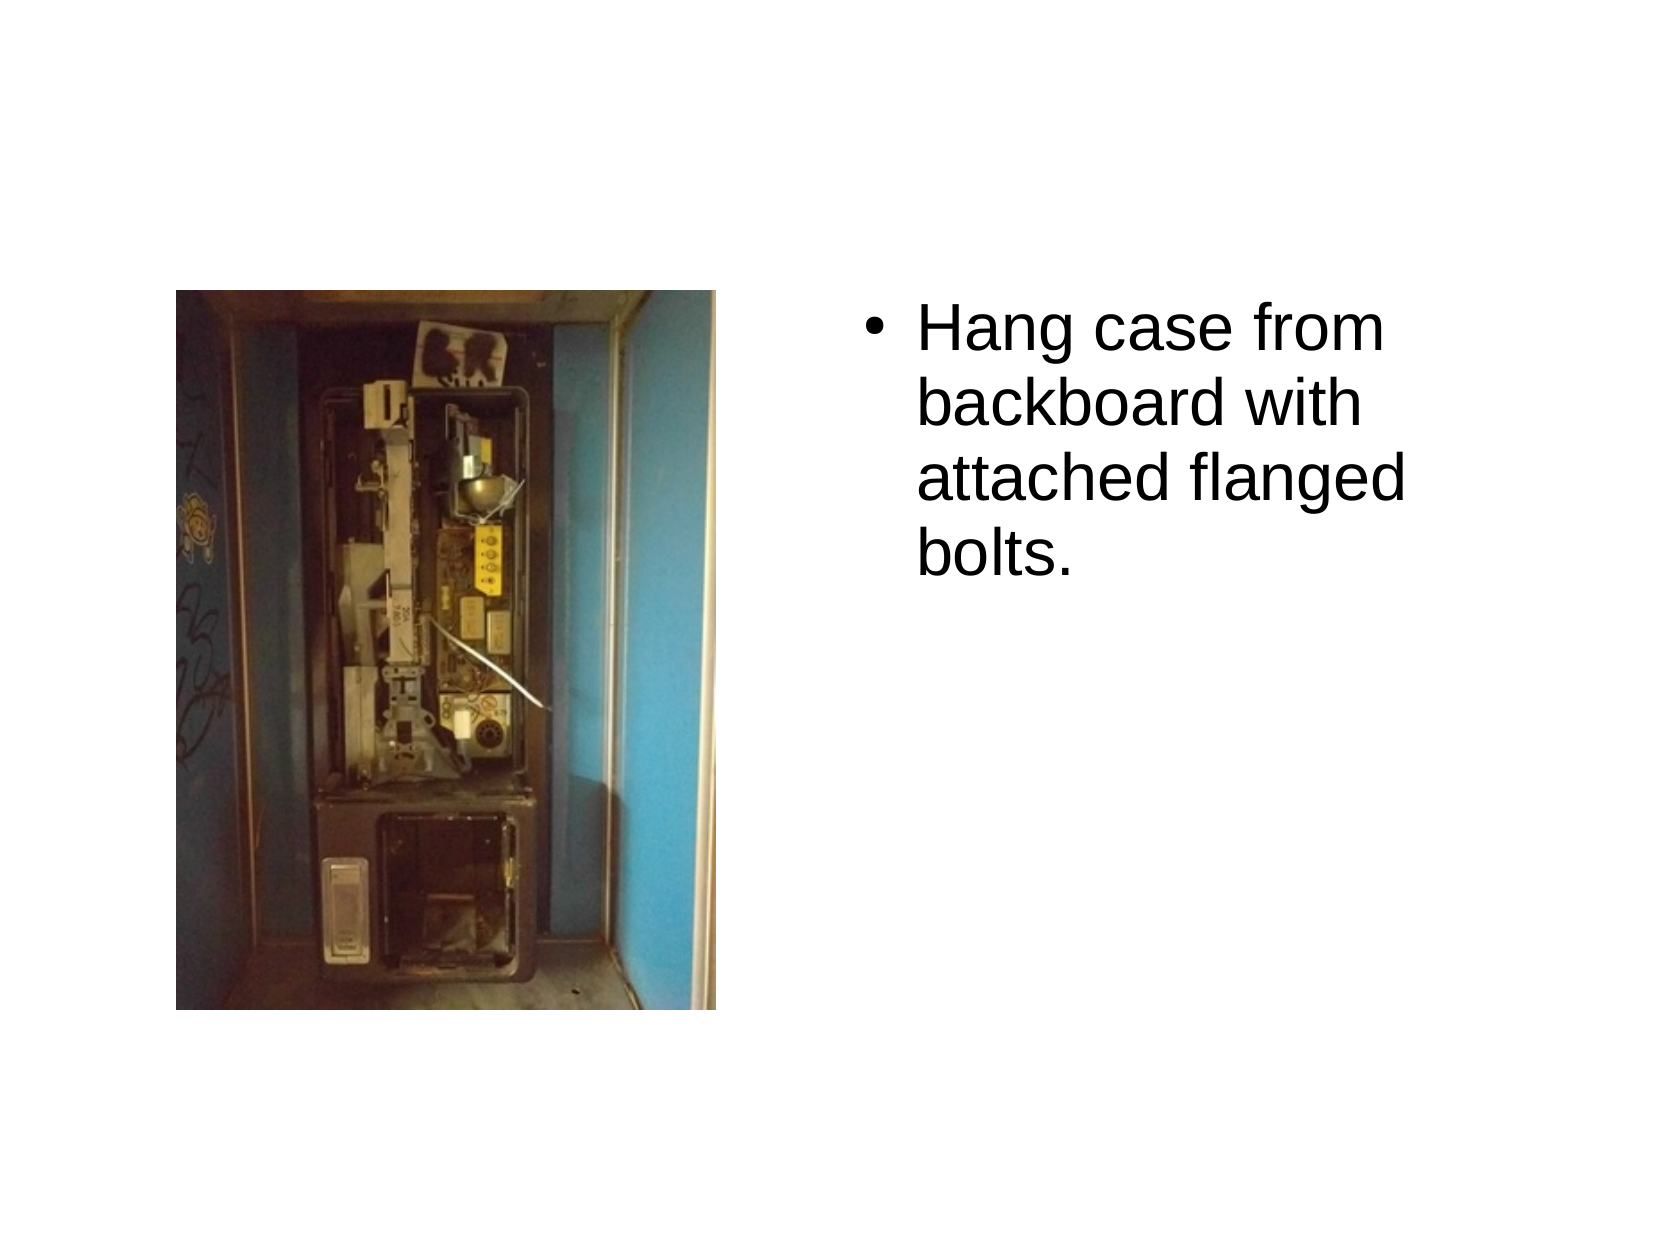

#
Hang case from backboard with attached flanged bolts.